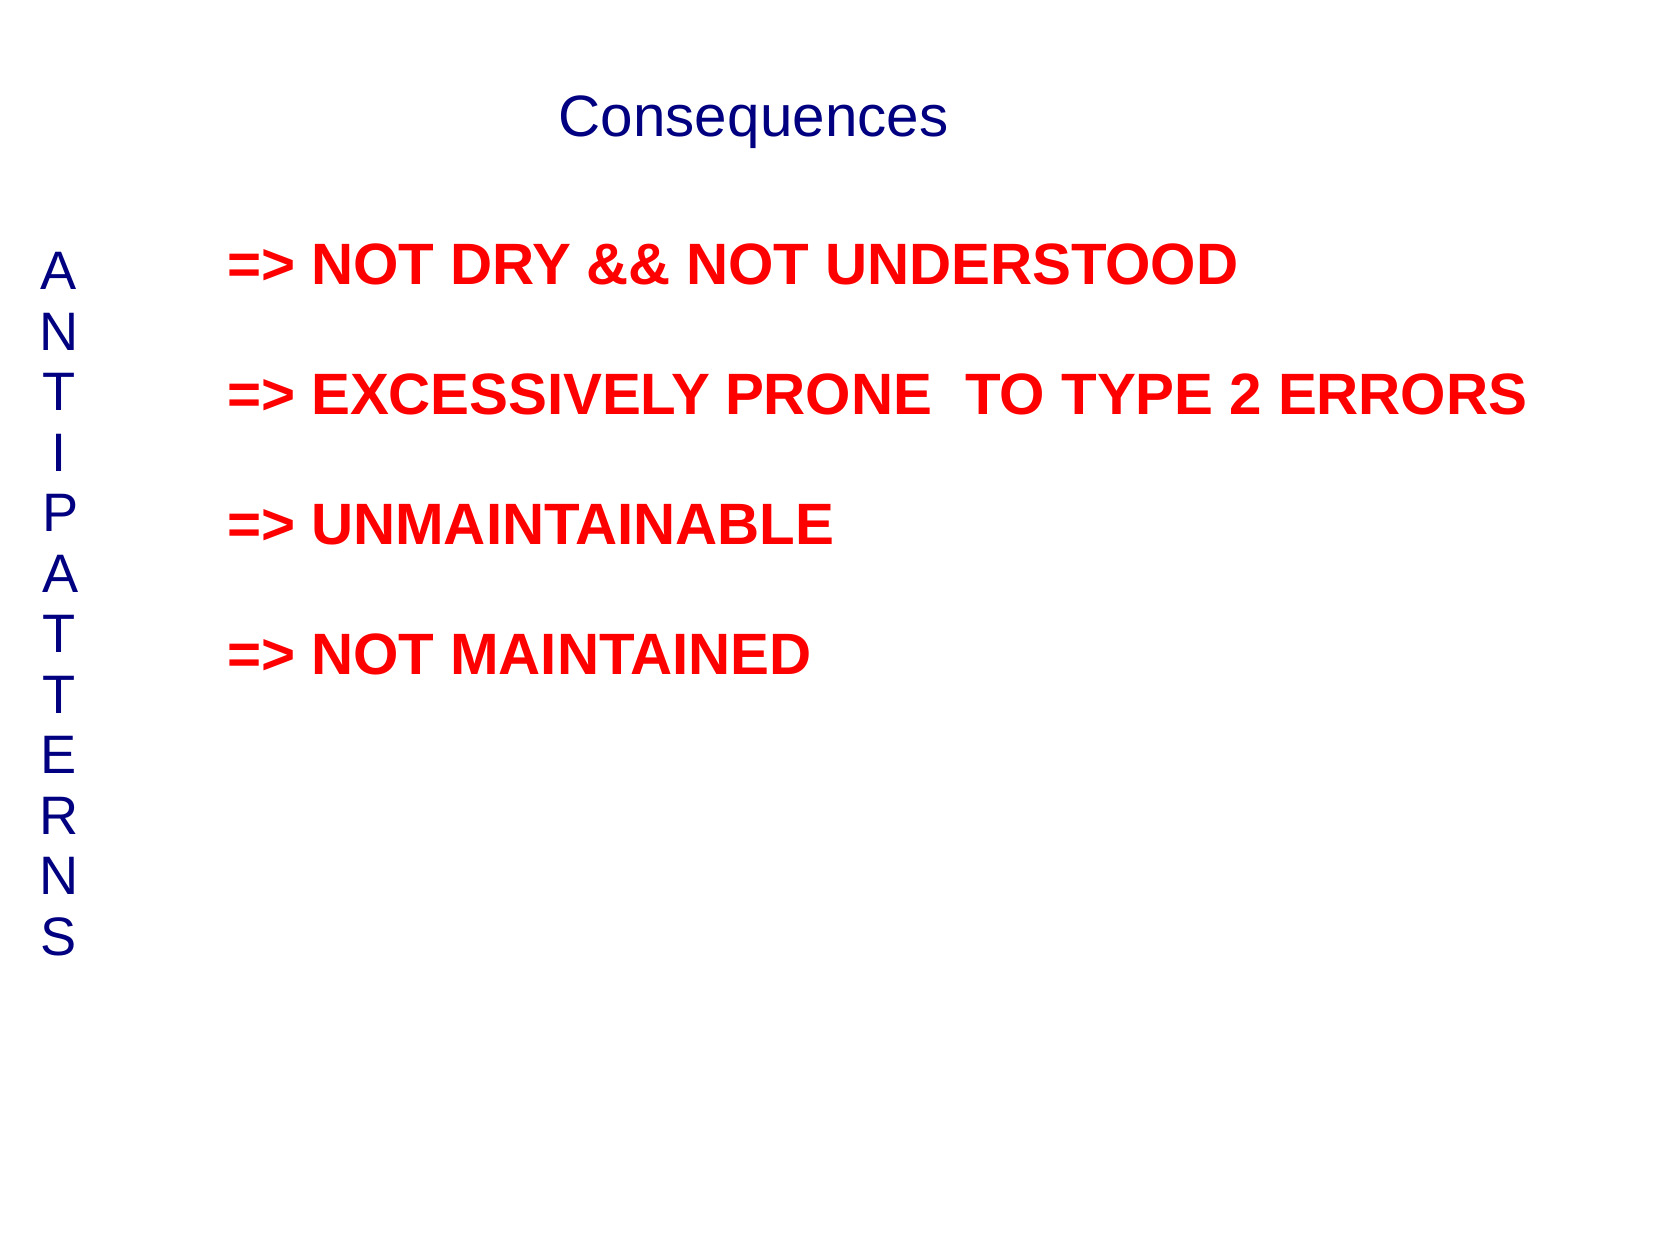

Consequences
=> NOT DRY && NOT UNDERSTOOD
=> EXCESSIVELY PRONE 	TO TYPE 2 ERRORS
=> UNMAINTAINABLE
=> NOT MAINTAINED
ANTIPATTERNS